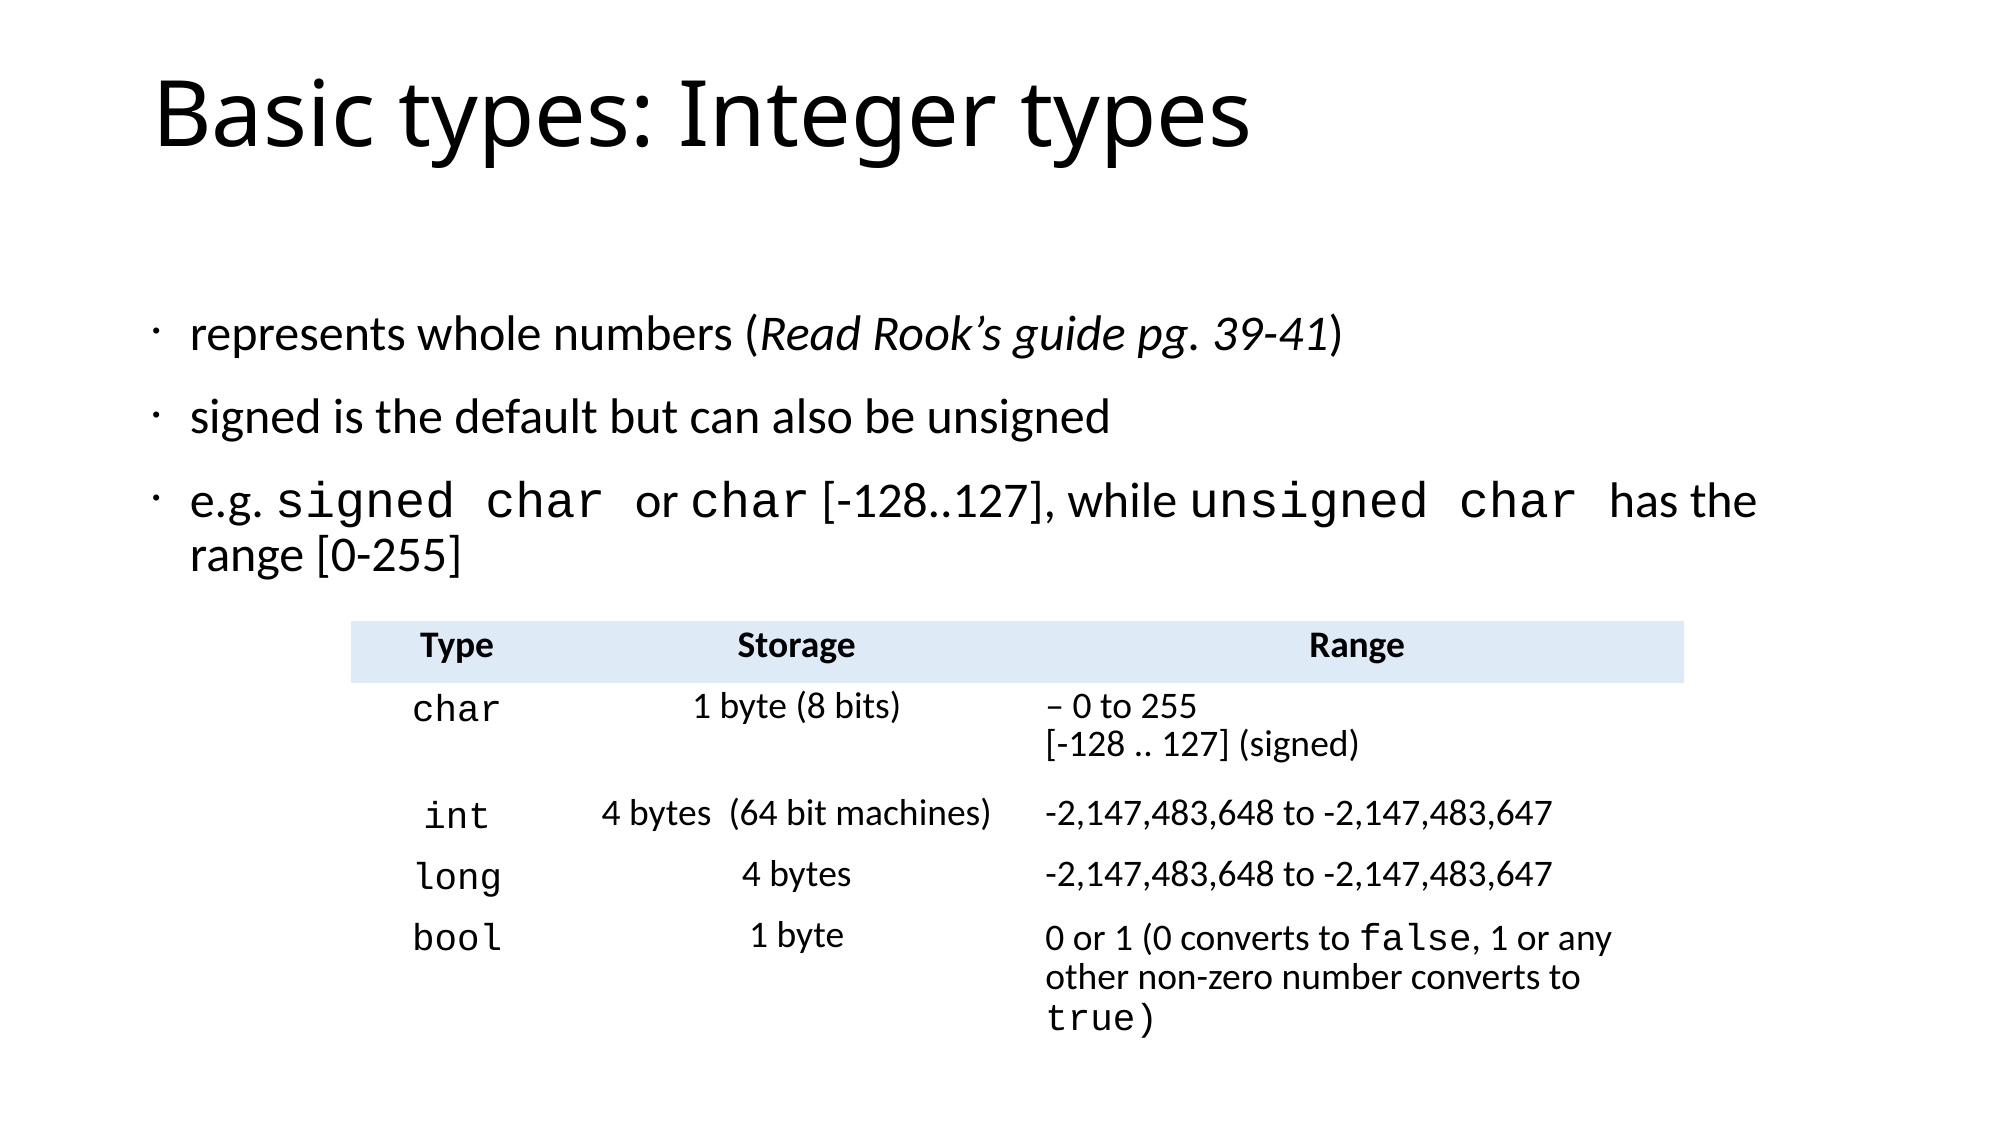

# Basic types: Integer types
represents whole numbers (Read Rook’s guide pg. 39-41)
signed is the default but can also be unsigned
e.g. signed char or char [-128..127], while unsigned char has the range [0-255]
| Type | Storage | Range |
| --- | --- | --- |
| char | 1 byte (8 bits) | – 0 to 255 [-128 .. 127] (signed) |
| int | 4 bytes (64 bit machines) | -2,147,483,648 to -2,147,483,647 |
| long | 4 bytes | -2,147,483,648 to -2,147,483,647 |
| bool | 1 byte | 0 or 1 (0 converts to false, 1 or any other non-zero number converts to true) |